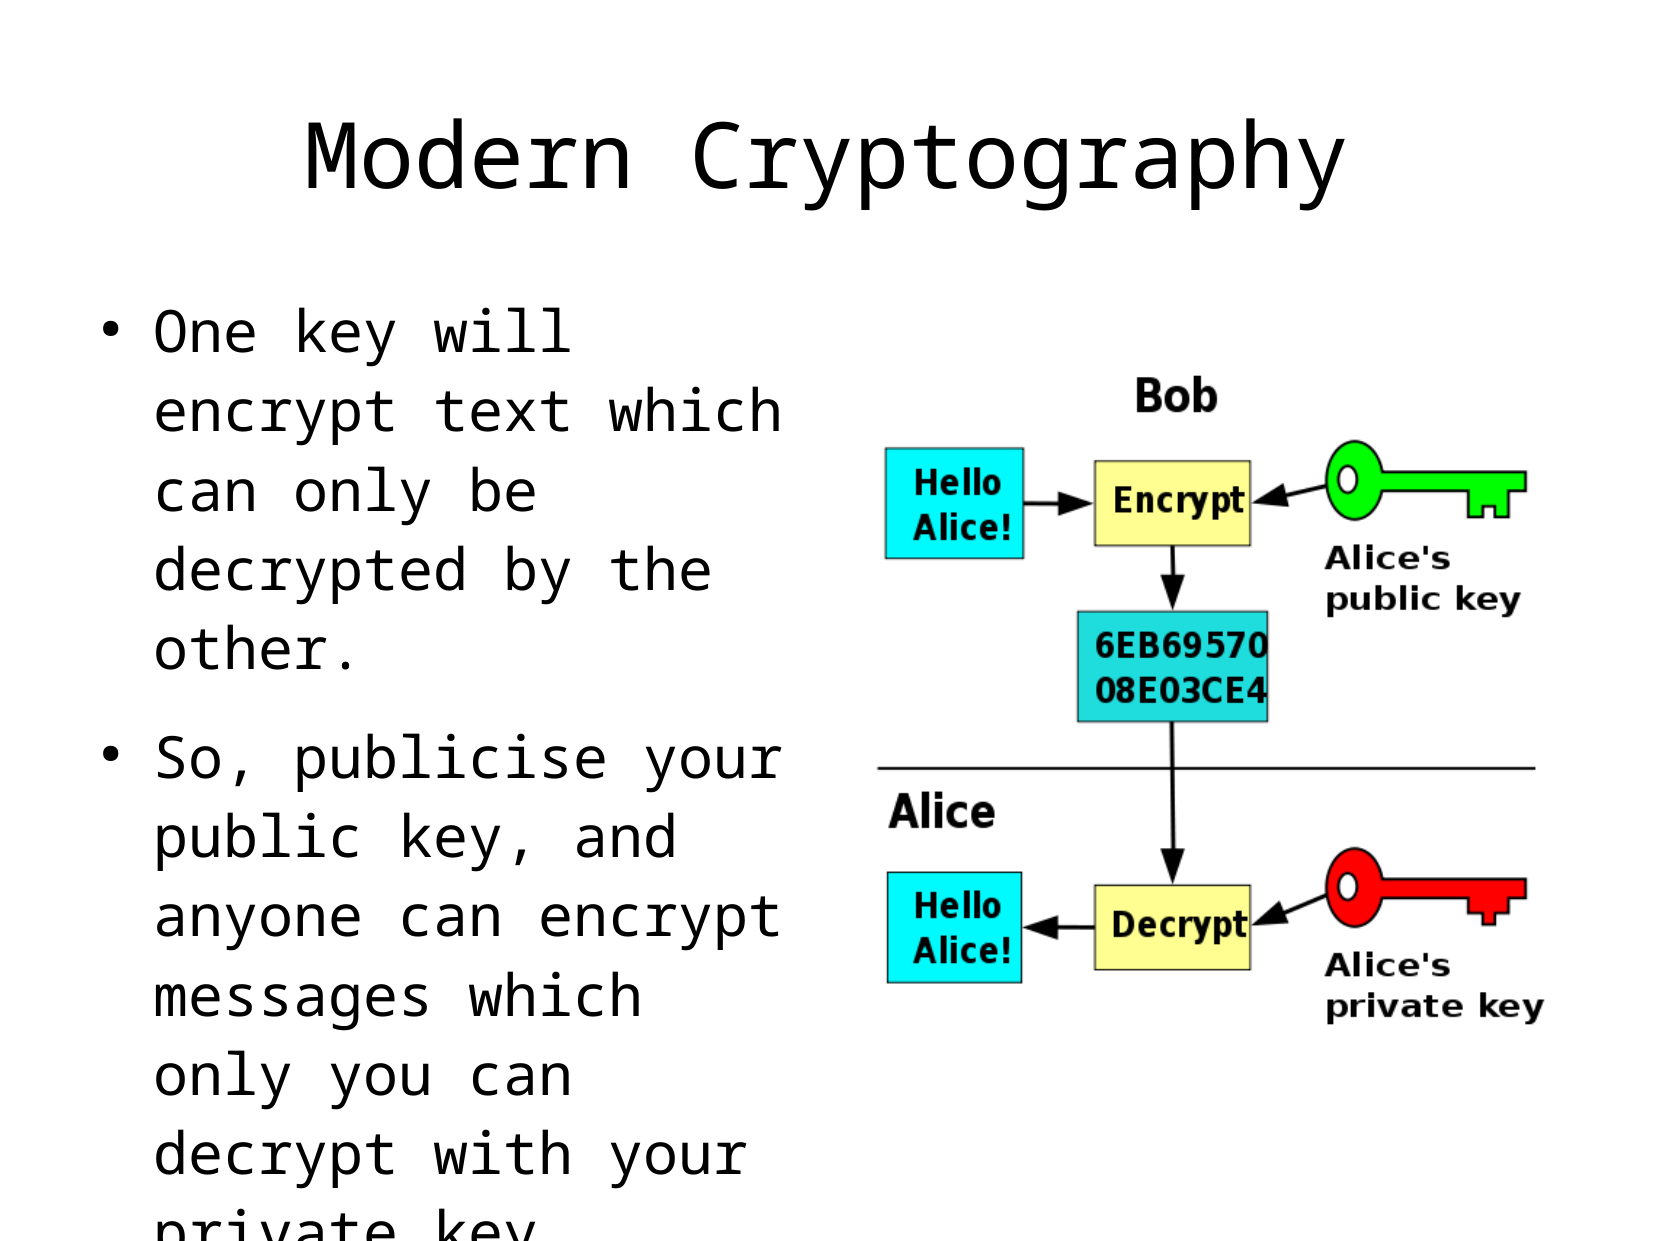

# Modern Cryptography
One key will encrypt text which can only be decrypted by the other.
So, publicise your public key, and anyone can encrypt messages which only you can decrypt with your private key